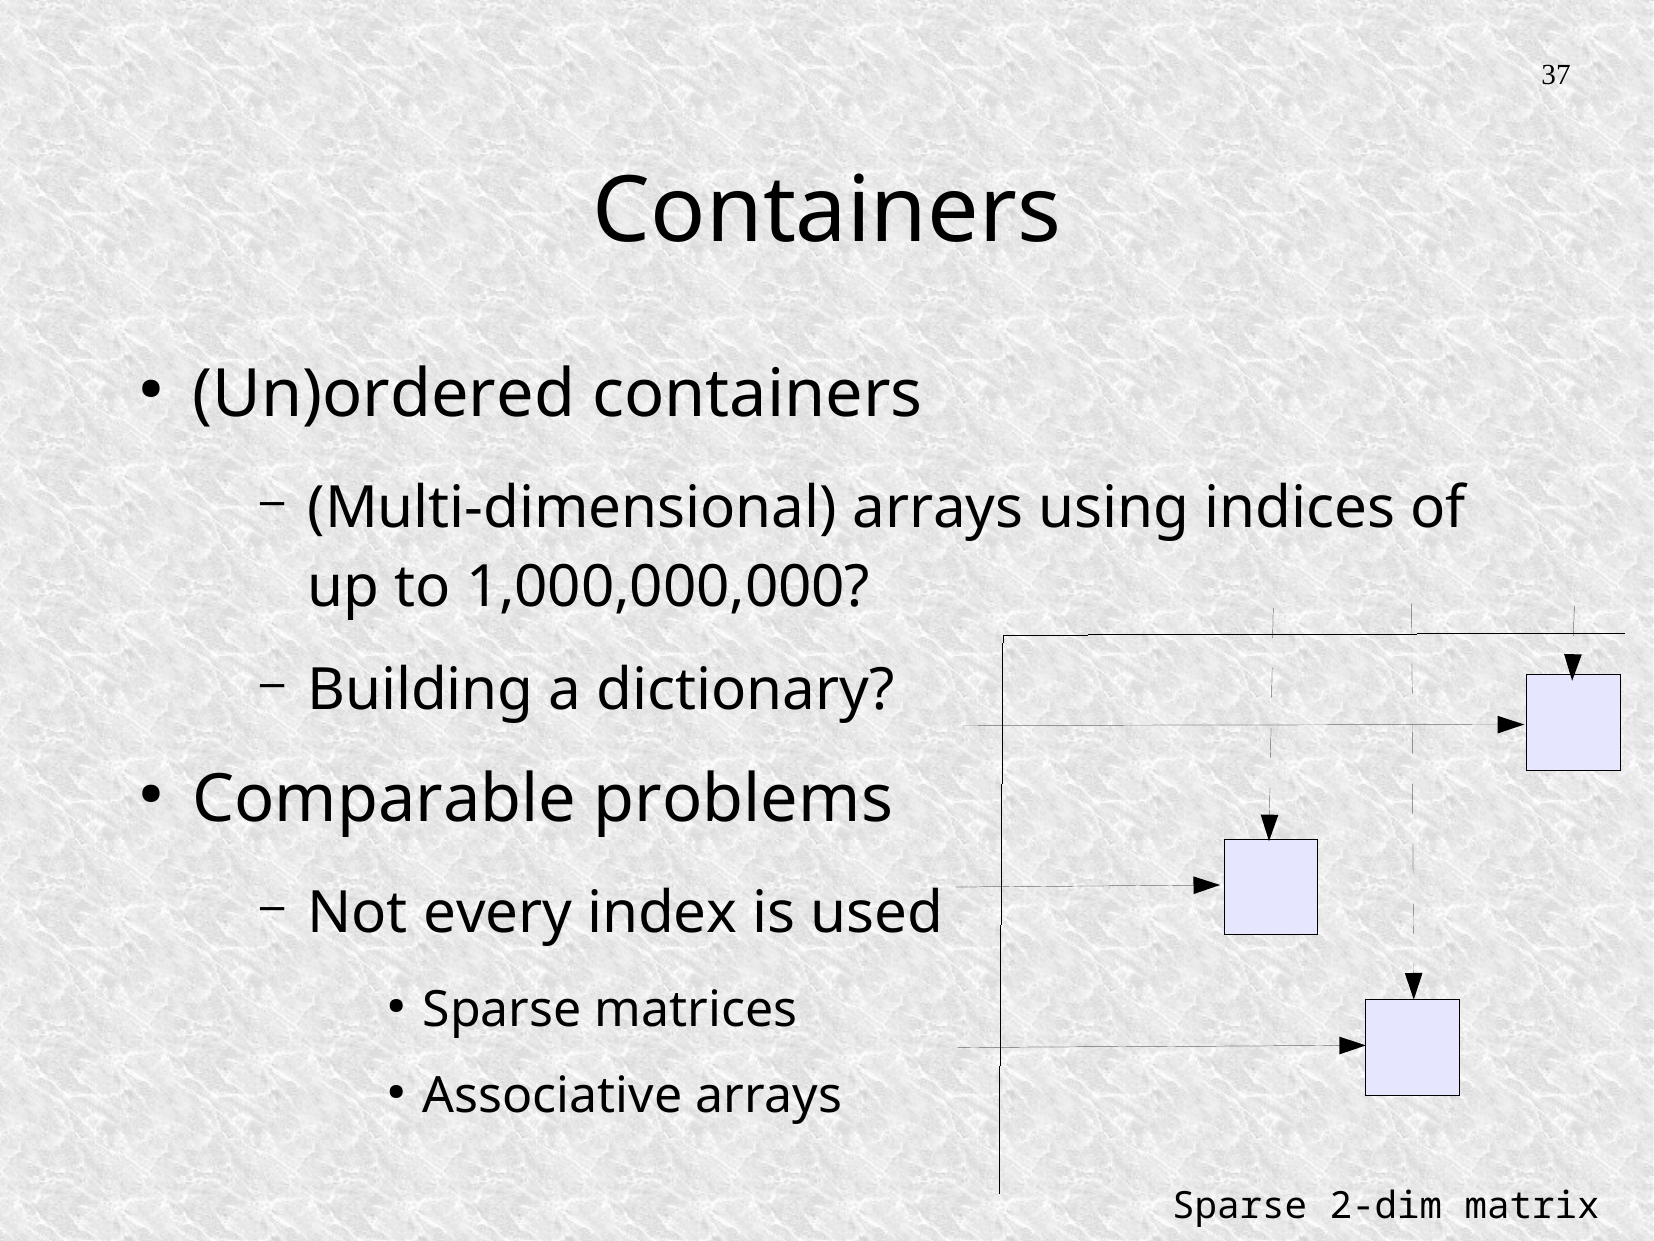

37
# Containers
(Un)ordered containers
(Multi-dimensional) arrays using indices of up to 1,000,000,000?
Building a dictionary?
Comparable problems
Not every index is used
Sparse matrices
Associative arrays
Sparse 2-dim matrix